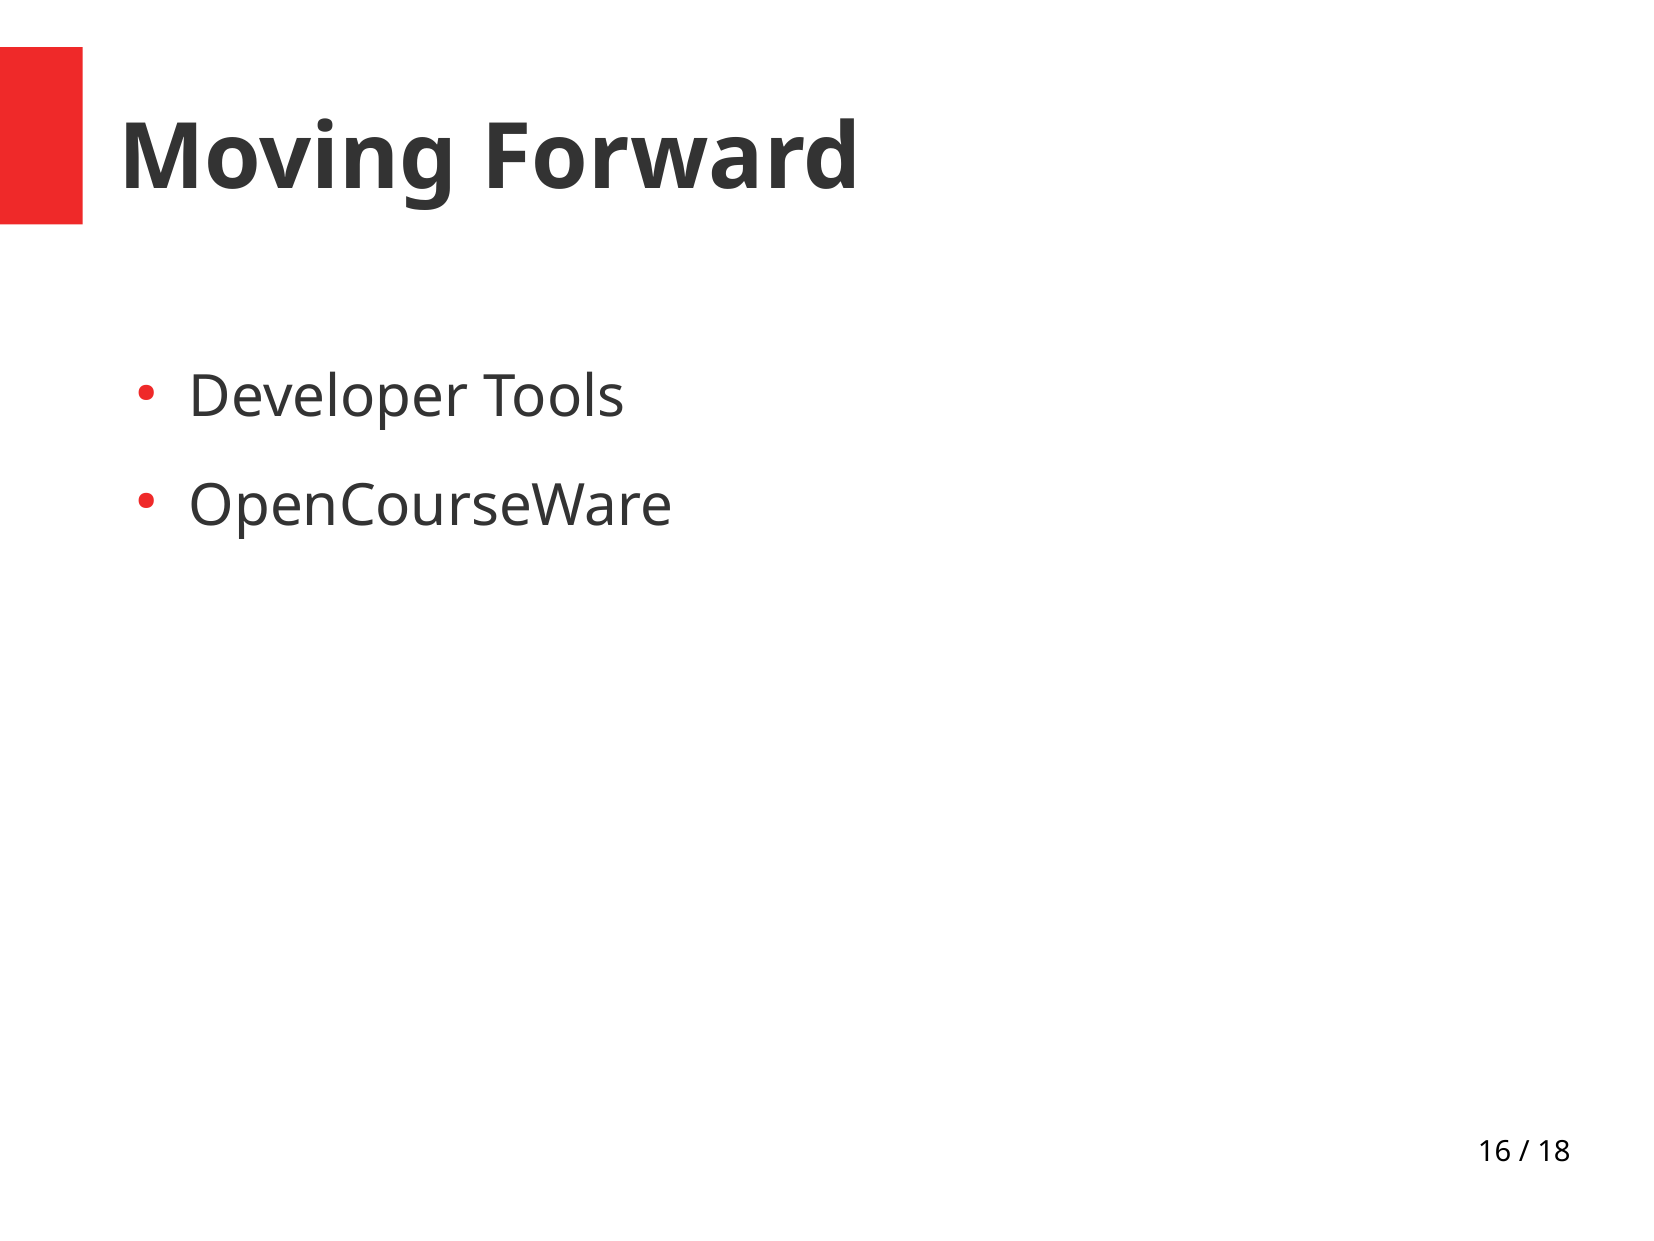

# Moving Forward
Developer Tools
OpenCourseWare
16